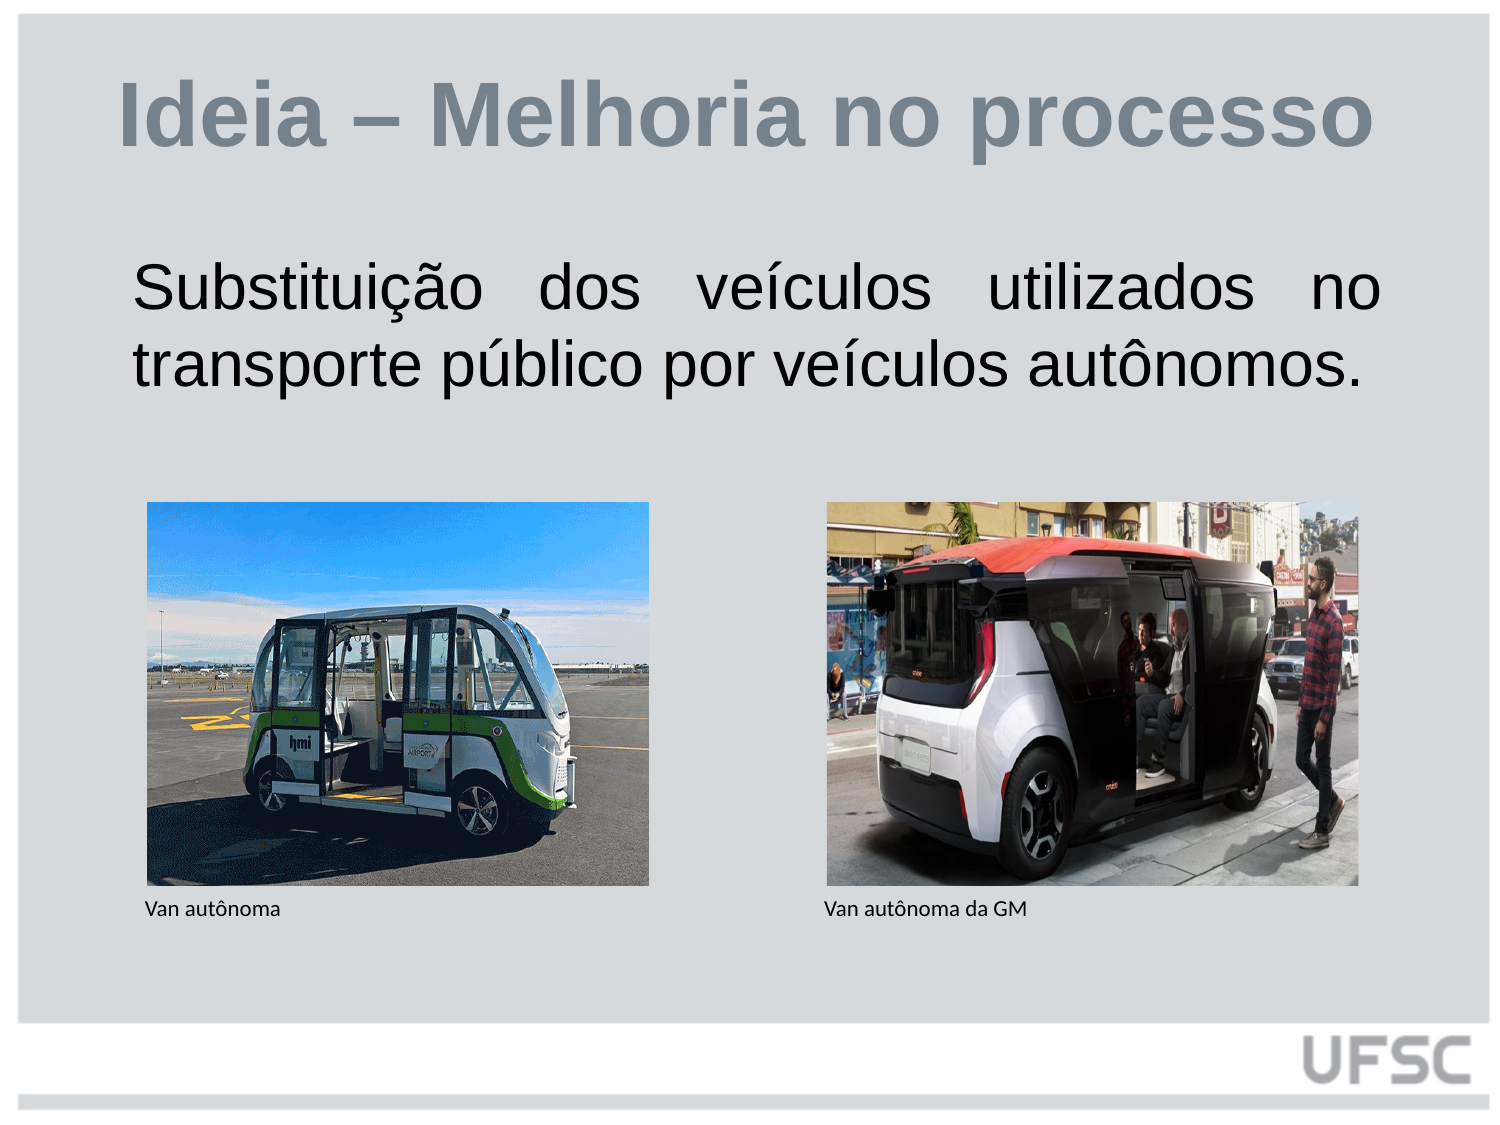

# Ideia – Melhoria no processo
Substituição dos veículos utilizados no transporte público por veículos autônomos.
Van autônoma
Van autônoma da GM